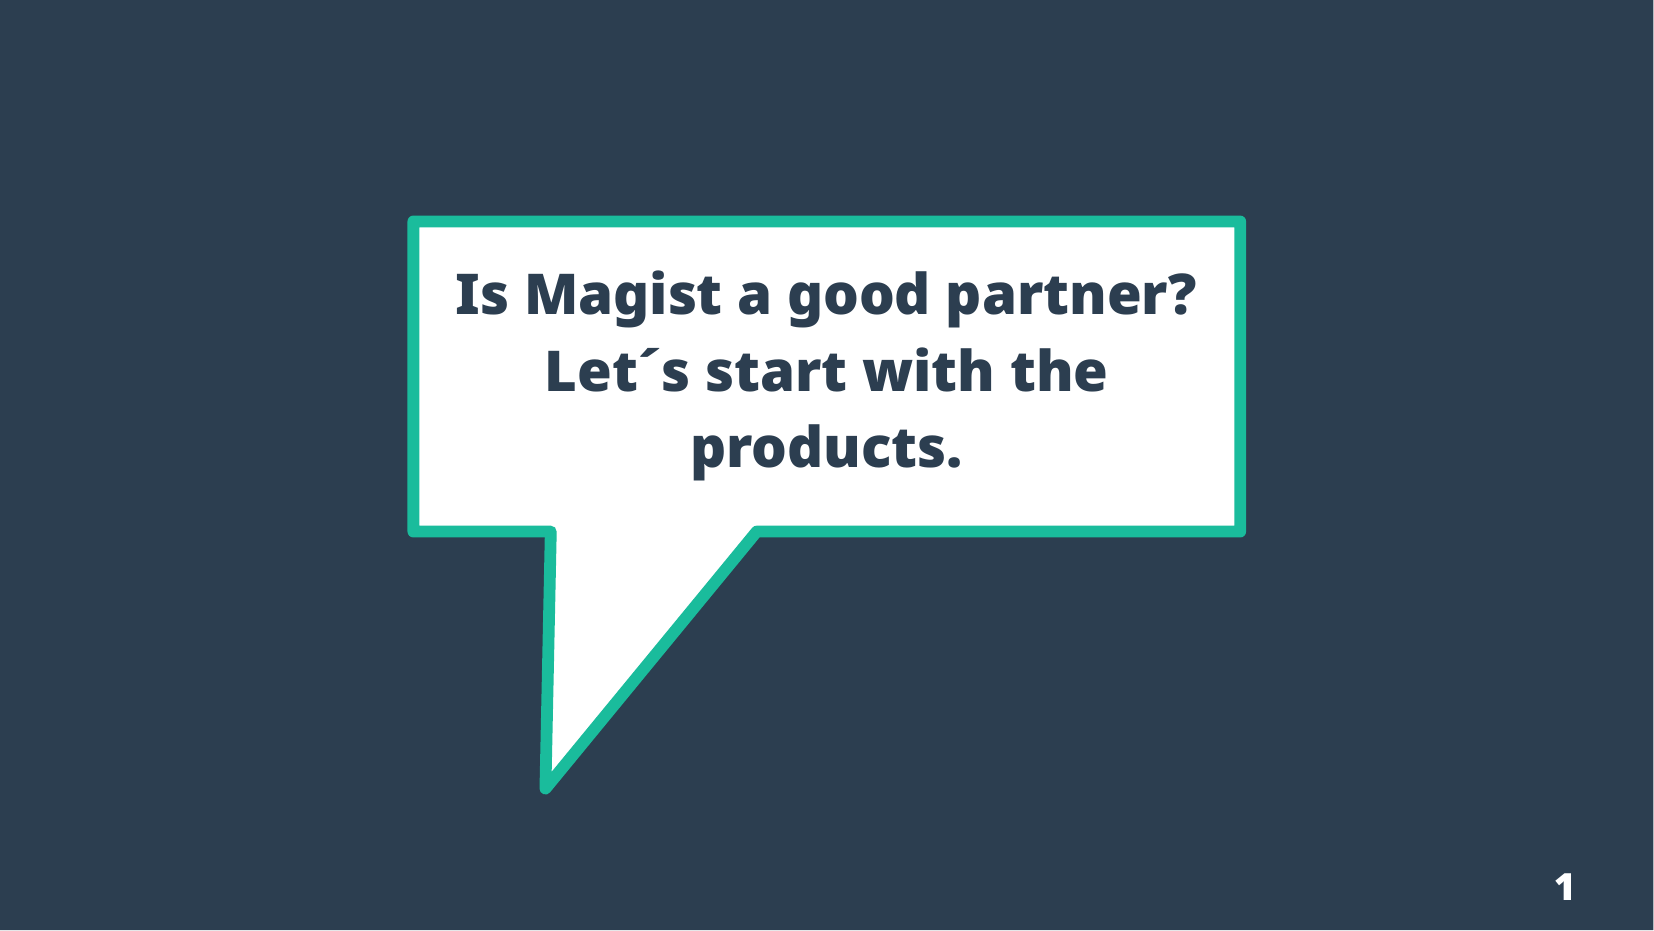

# Is Magist a good partner? Let´s start with the products.
1